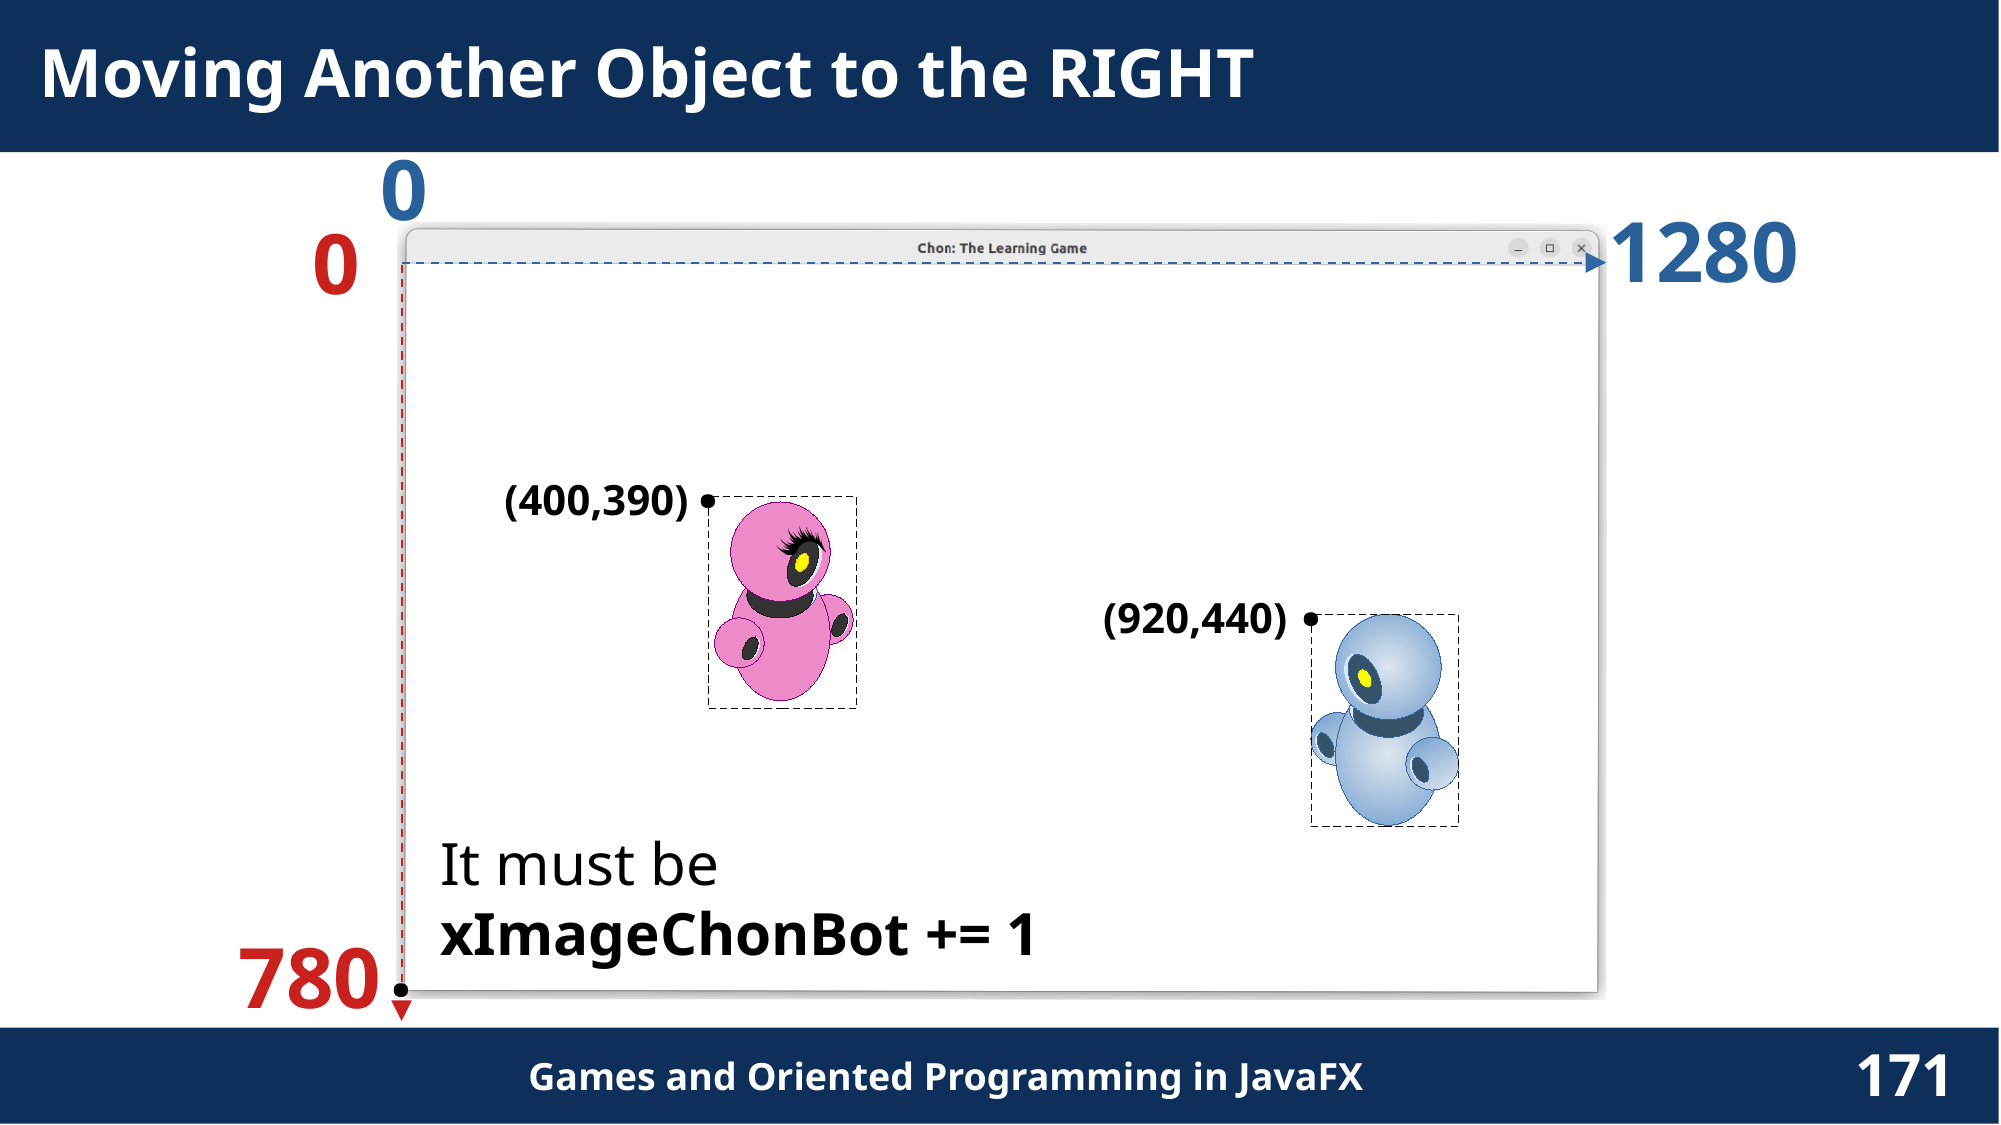

Moving Another Object to the RIGHT
0
1280
0
.
(400,390)
.
 (920,440)
It must be
xImageChonBot += 1
.
780